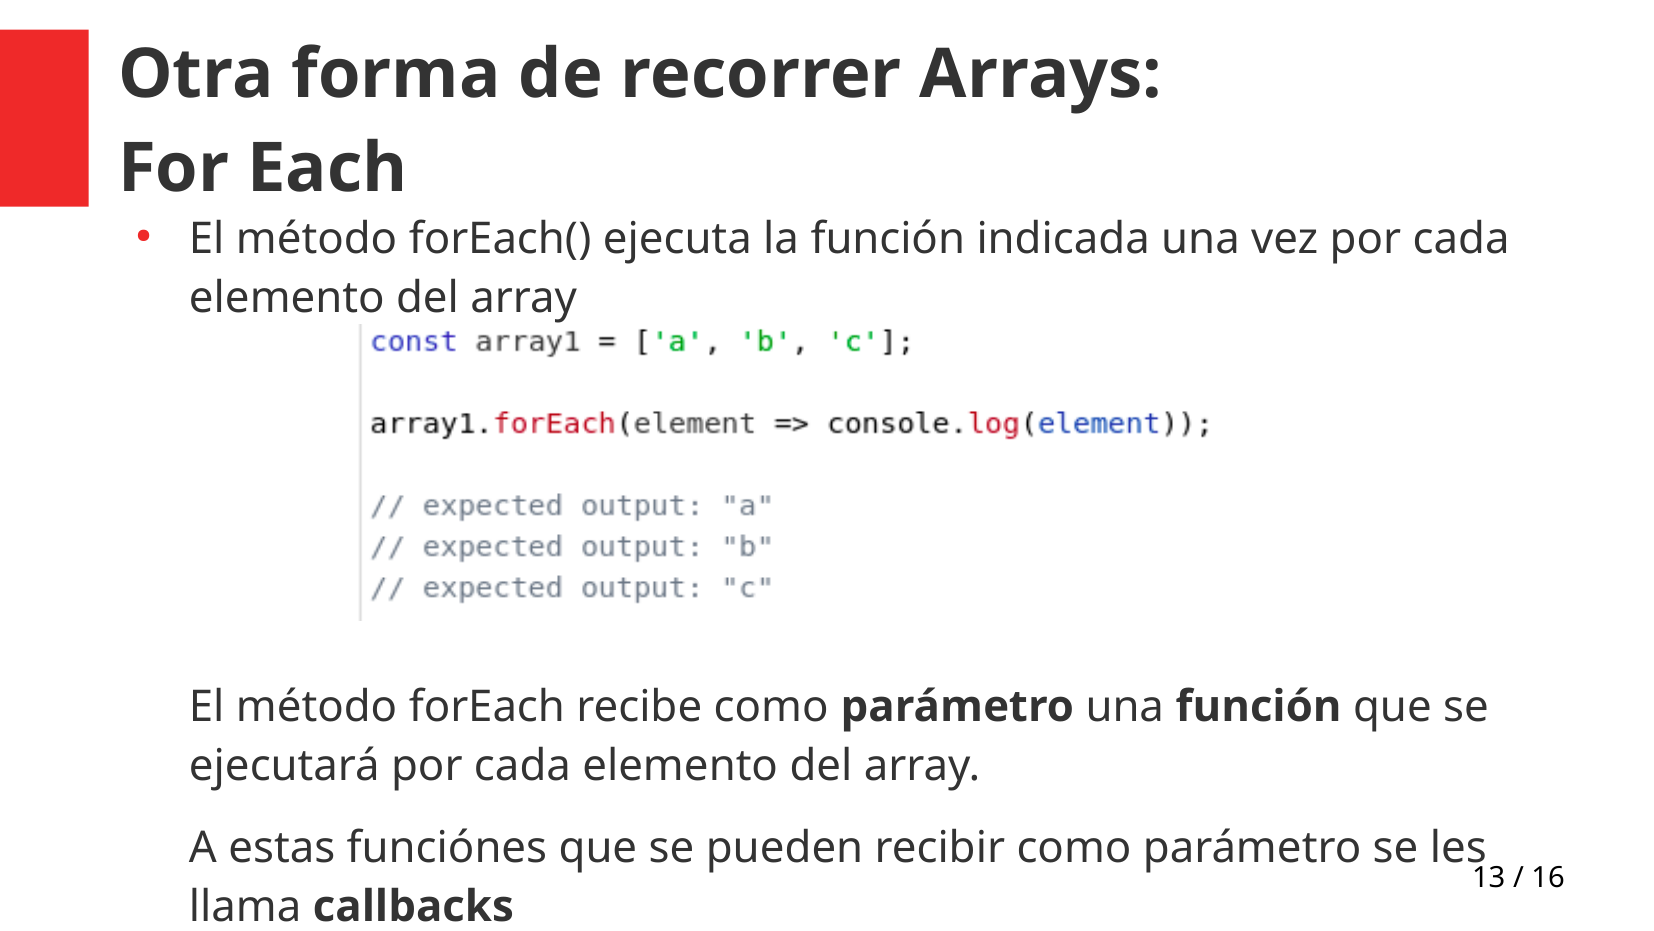

# Otra forma de recorrer Arrays: For Each
El método forEach() ejecuta la función indicada una vez por cada elemento del array
El método forEach recibe como parámetro una función que se ejecutará por cada elemento del array.
A estas funciónes que se pueden recibir como parámetro se les llama callbacks
13